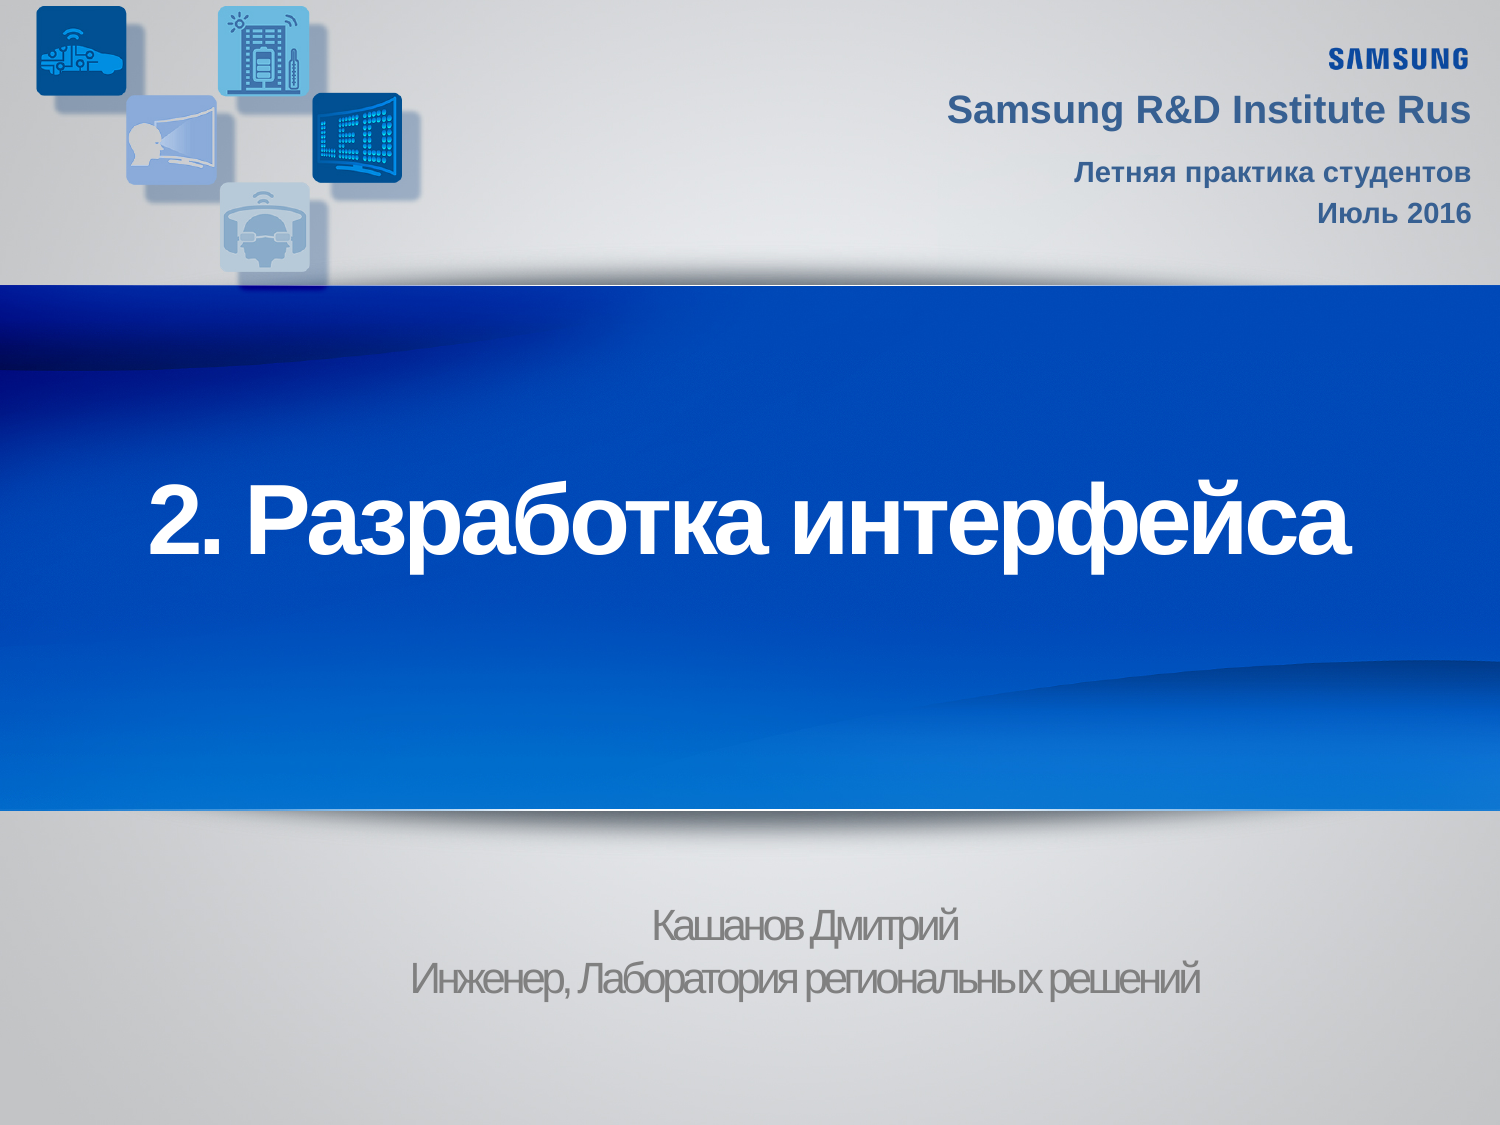

Samsung R&D Institute Rus
Летняя практика студентов
Июль 2016
2. Разработка интерфейса
# Кашанов Дмитрий
Инженер, Лаборатория региональных решений